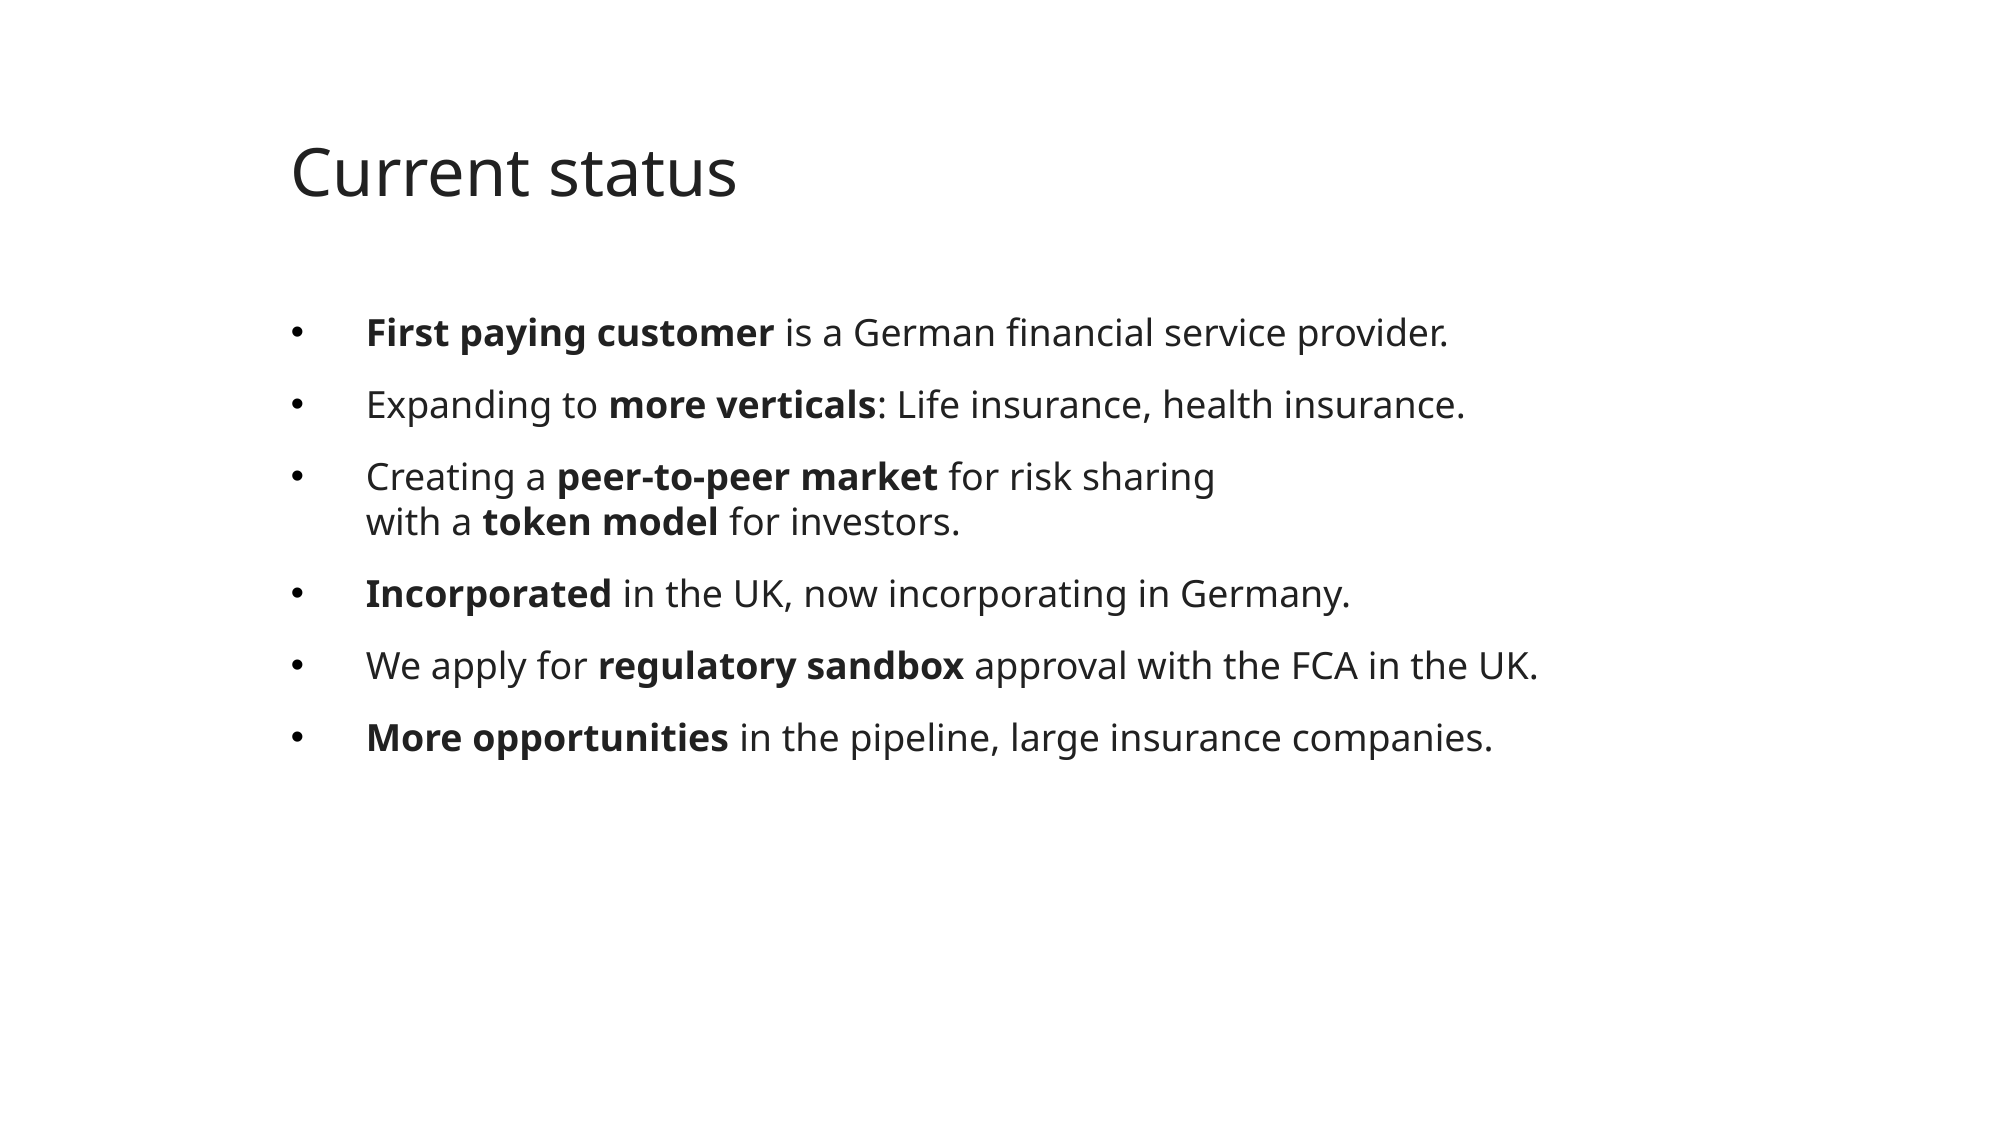

Current status
First paying customer is a German financial service provider.
Expanding to more verticals: Life insurance, health insurance.
Creating a peer-to-peer market for risk sharing
with a token model for investors.
Incorporated in the UK, now incorporating in Germany.
We apply for regulatory sandbox approval with the FCA in the UK.
More opportunities in the pipeline, large insurance companies.